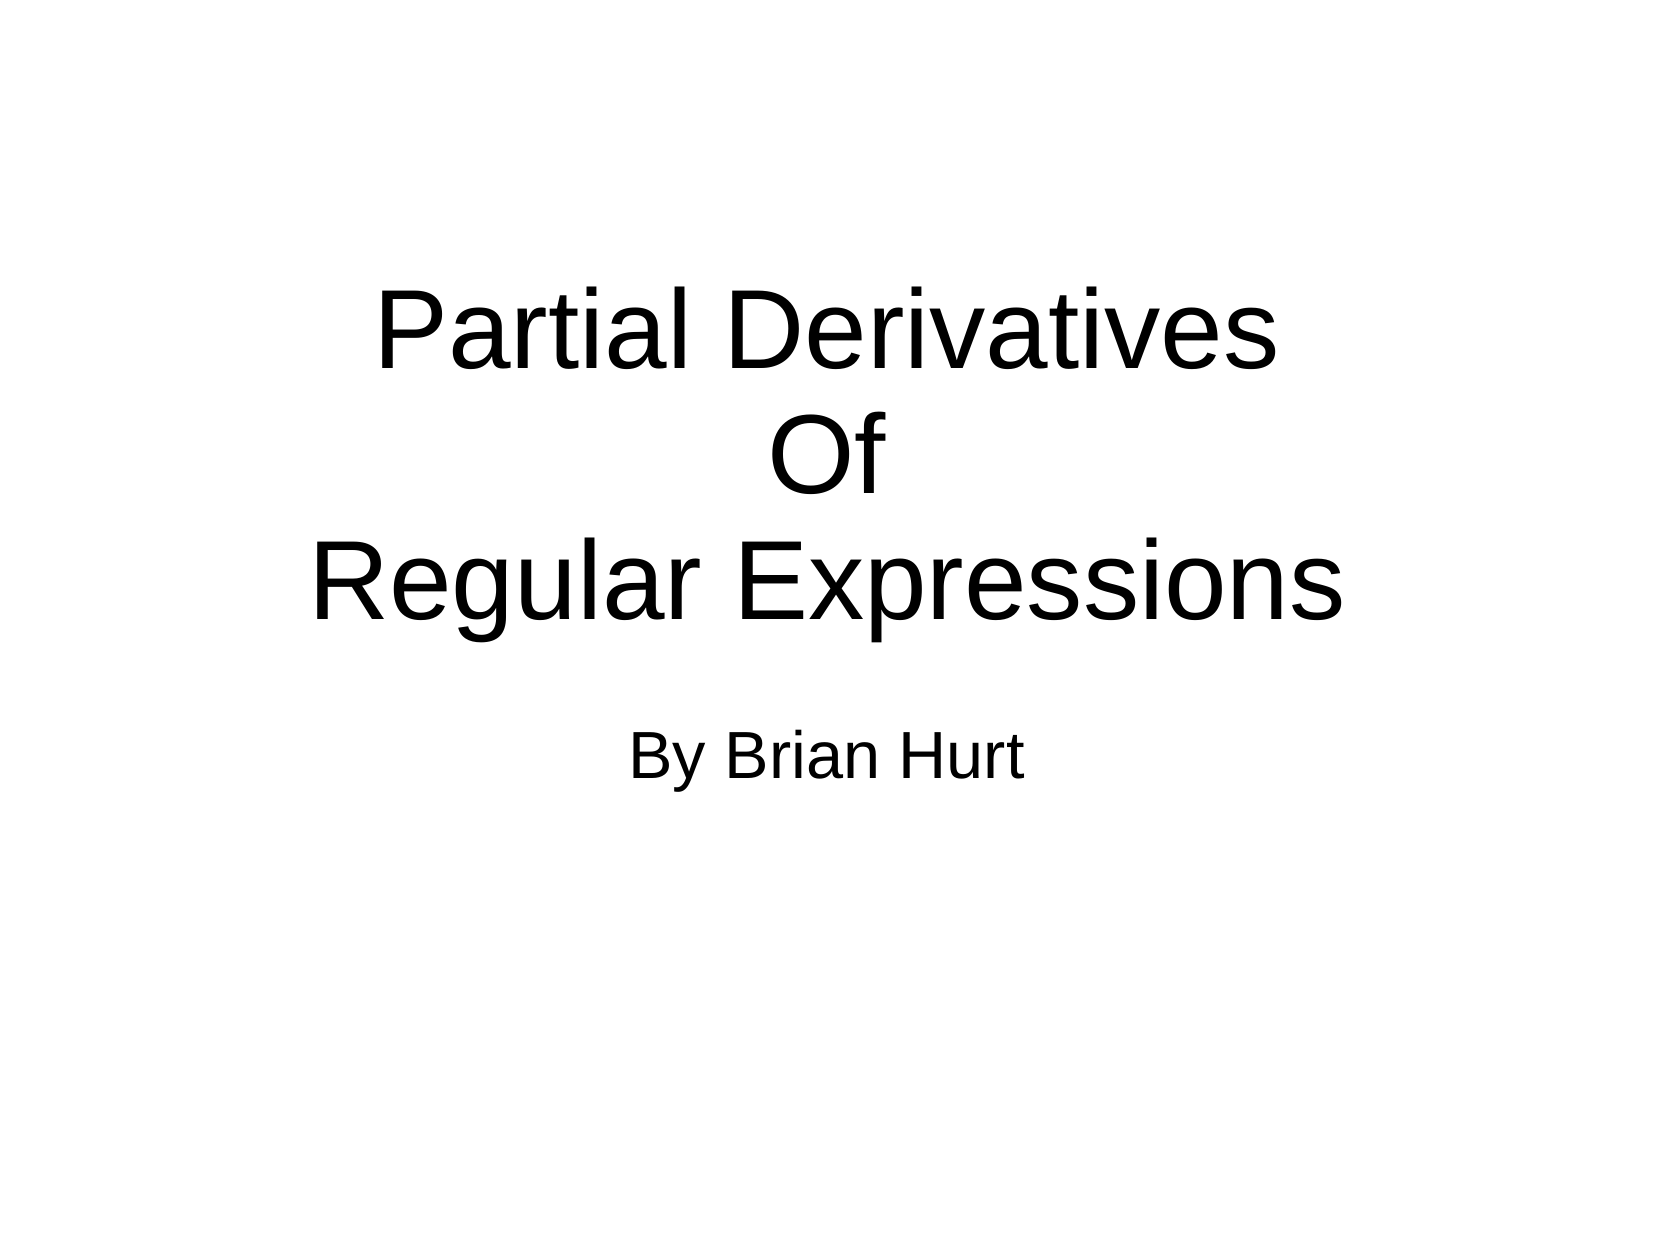

# Partial Derivatives
Of
Regular Expressions
By Brian Hurt